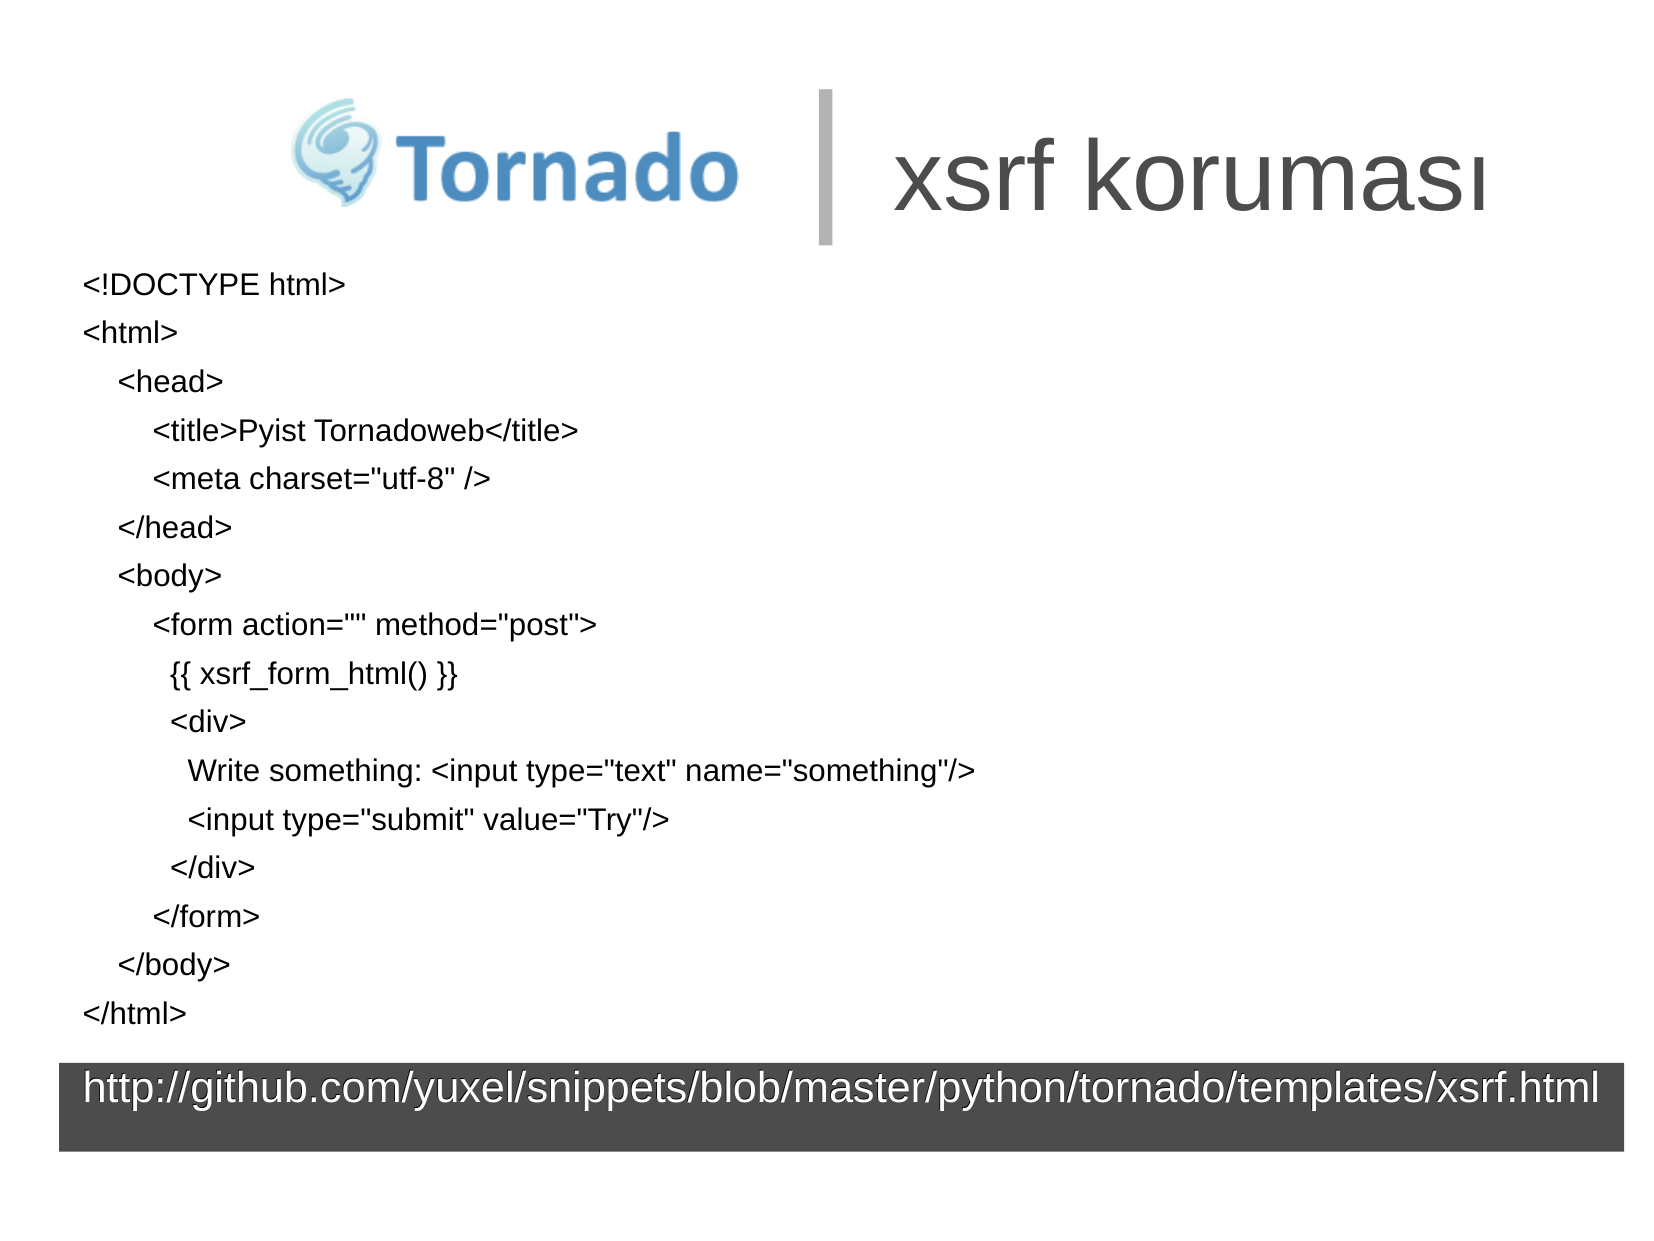

#
| xsrf koruması
<!DOCTYPE html>
<html>
 <head>
 <title>Pyist Tornadoweb</title>
 <meta charset="utf-8" />
 </head>
 <body>
 <form action="" method="post">
 {{ xsrf_form_html() }}
 <div>
 Write something: <input type="text" name="something"/>
 <input type="submit" value="Try"/>
 </div>
 </form>
 </body>
</html>
http://github.com/yuxel/snippets/blob/master/python/tornado/templates/xsrf.html